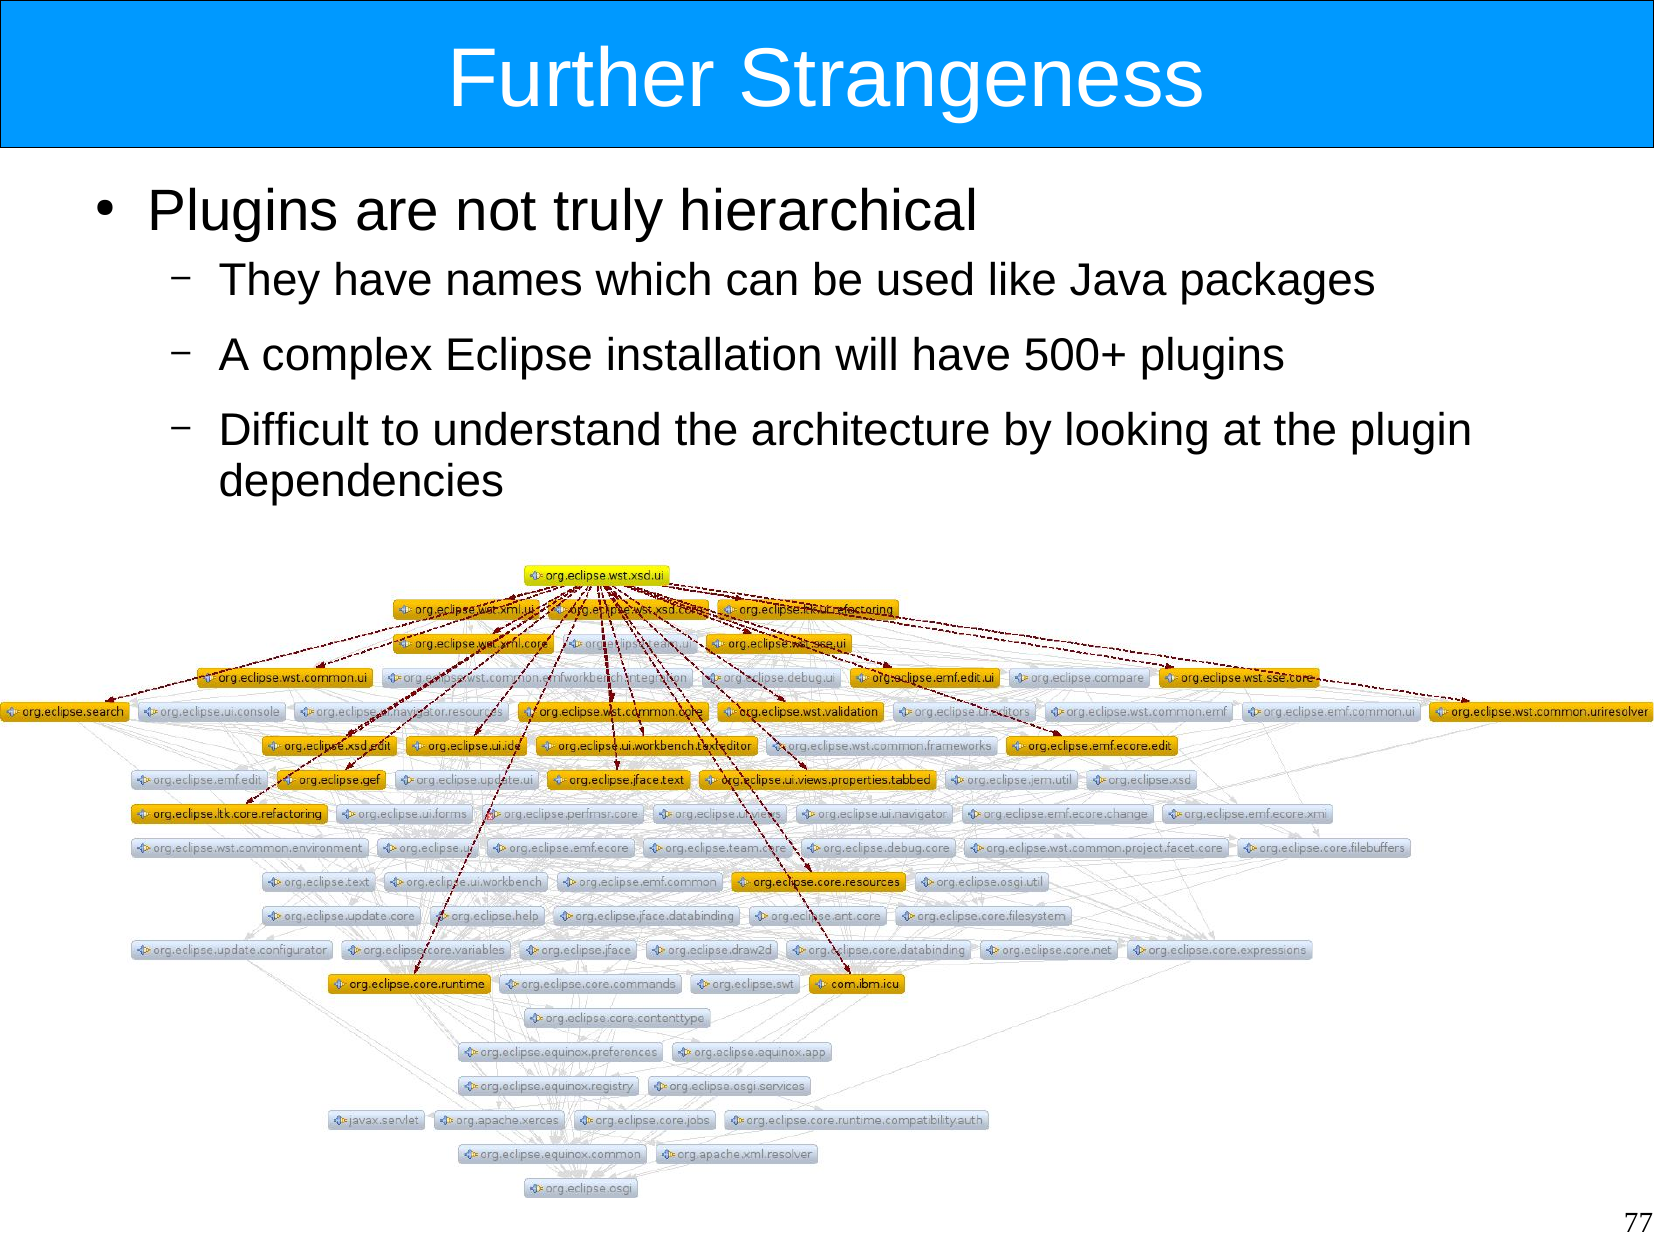

# Further Strangeness
Plugins are not truly hierarchical
They have names which can be used like Java packages
A complex Eclipse installation will have 500+ plugins
Difficult to understand the architecture by looking at the plugin dependencies
77